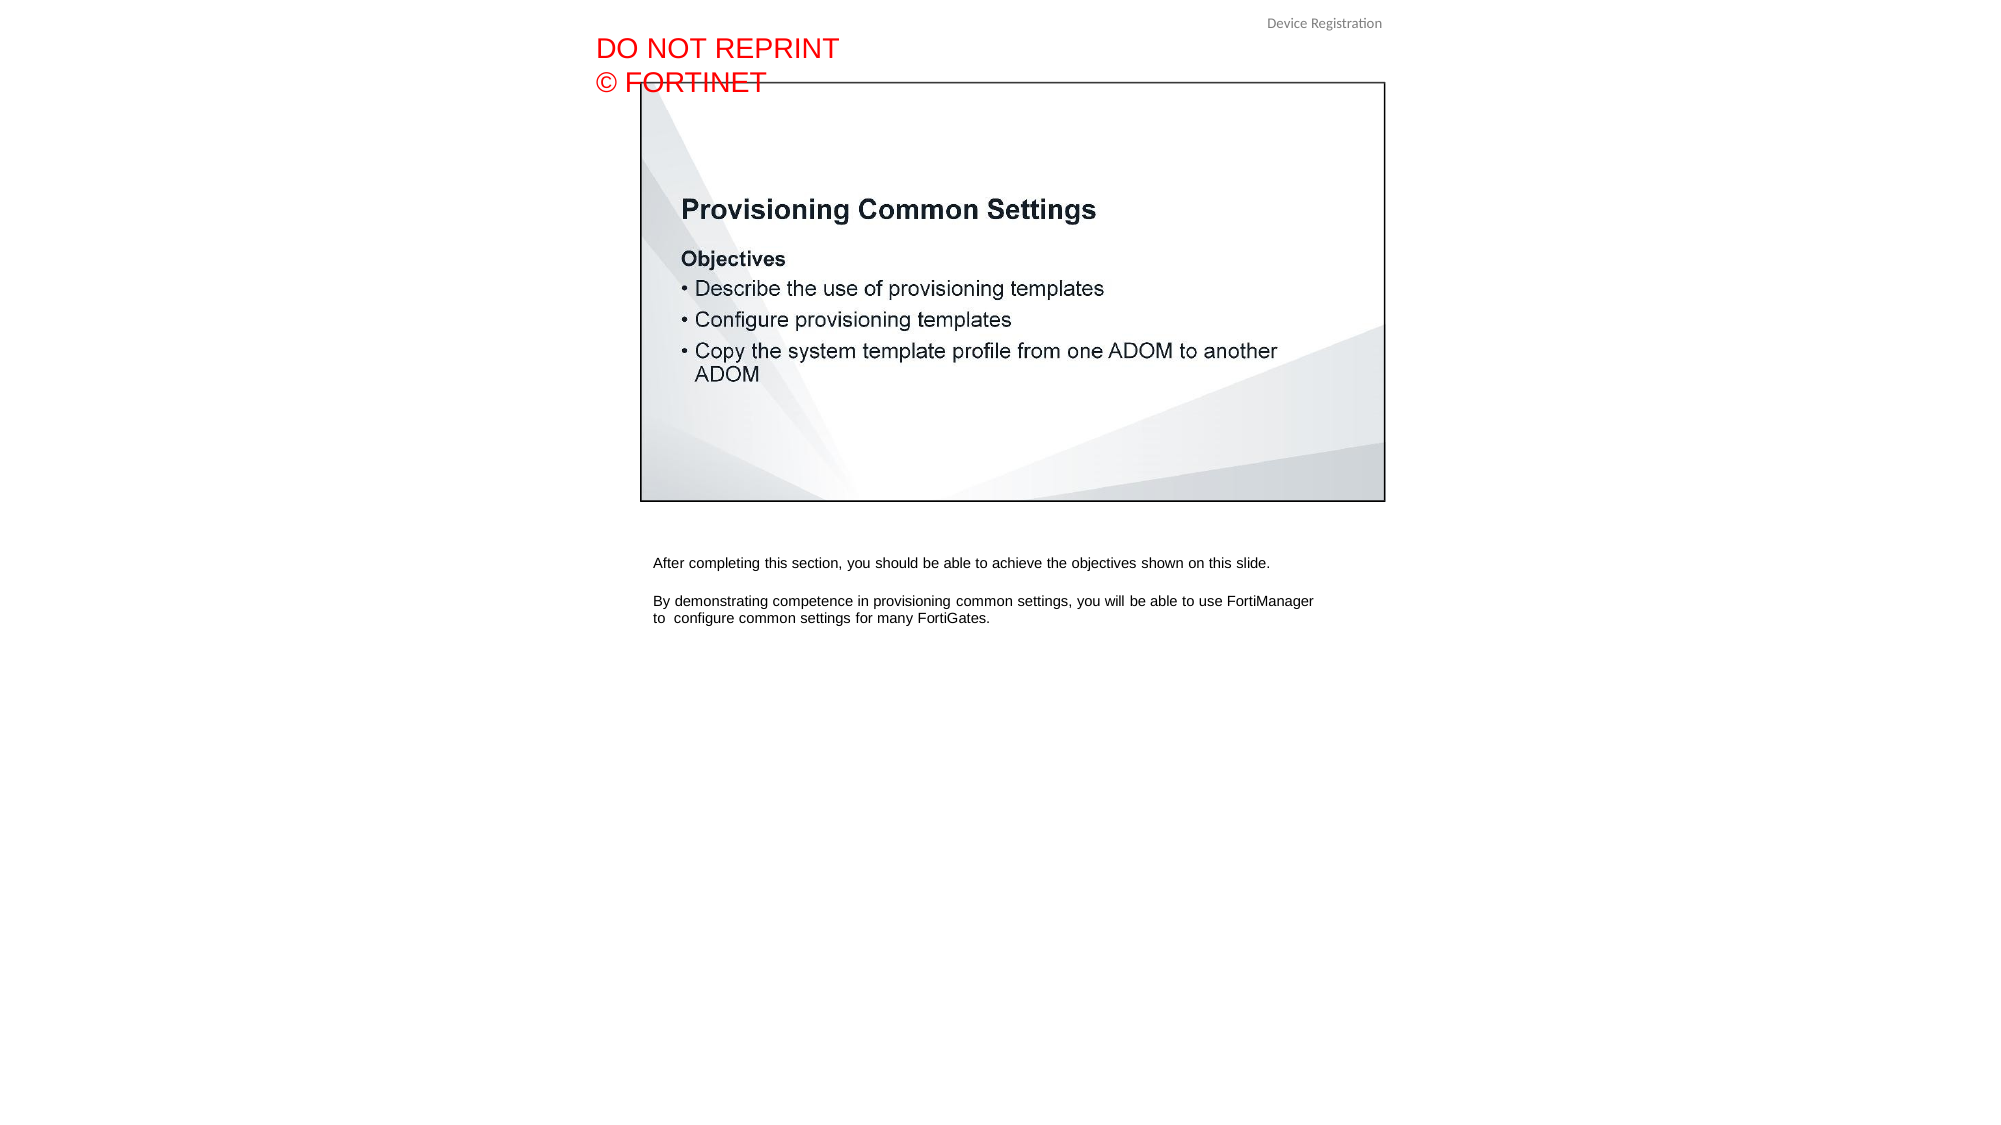

Device Registration
DO NOT REPRINT
© FORTINET
After completing this section, you should be able to achieve the objectives shown on this slide.
By demonstrating competence in provisioning common settings, you will be able to use FortiManager to configure common settings for many FortiGates.
FortiManager 6.2 Study Guide
1